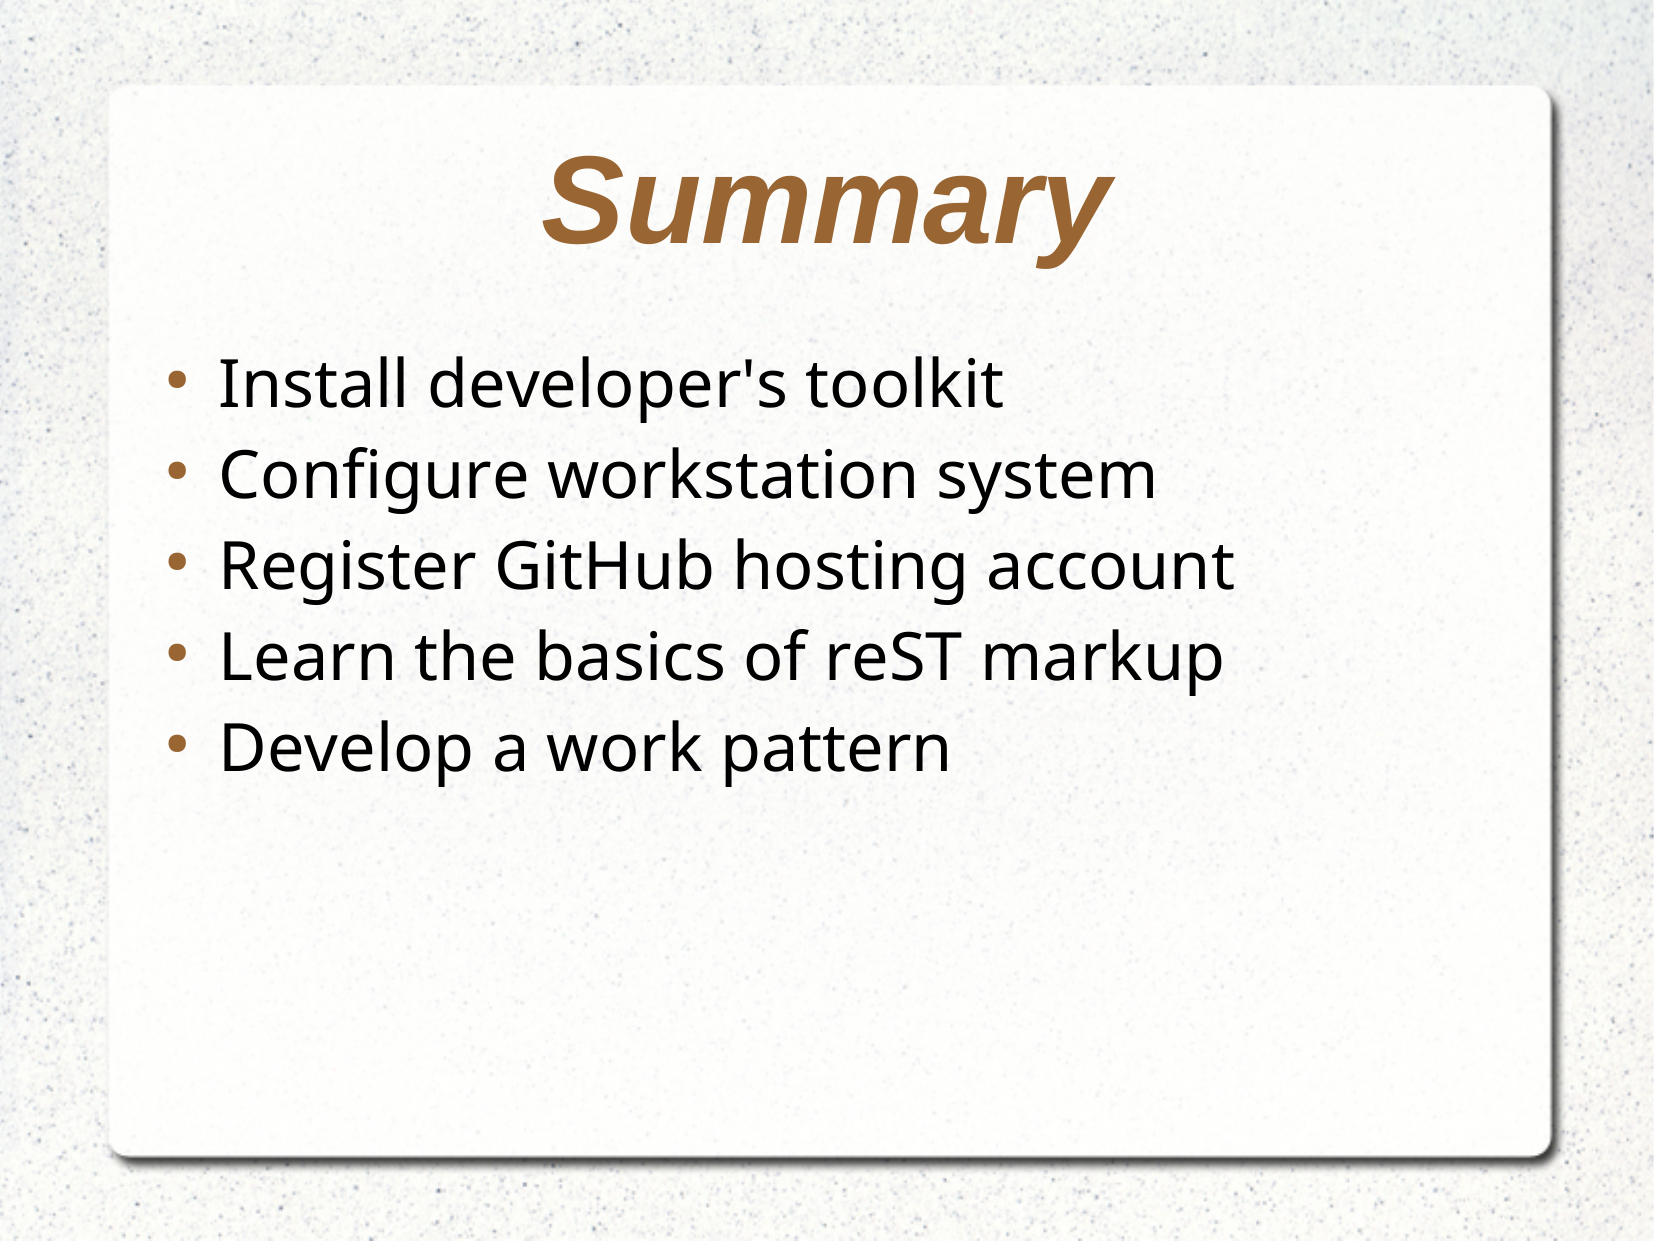

# Summary
Install developer's toolkit
Configure workstation system
Register GitHub hosting account
Learn the basics of reST markup
Develop a work pattern